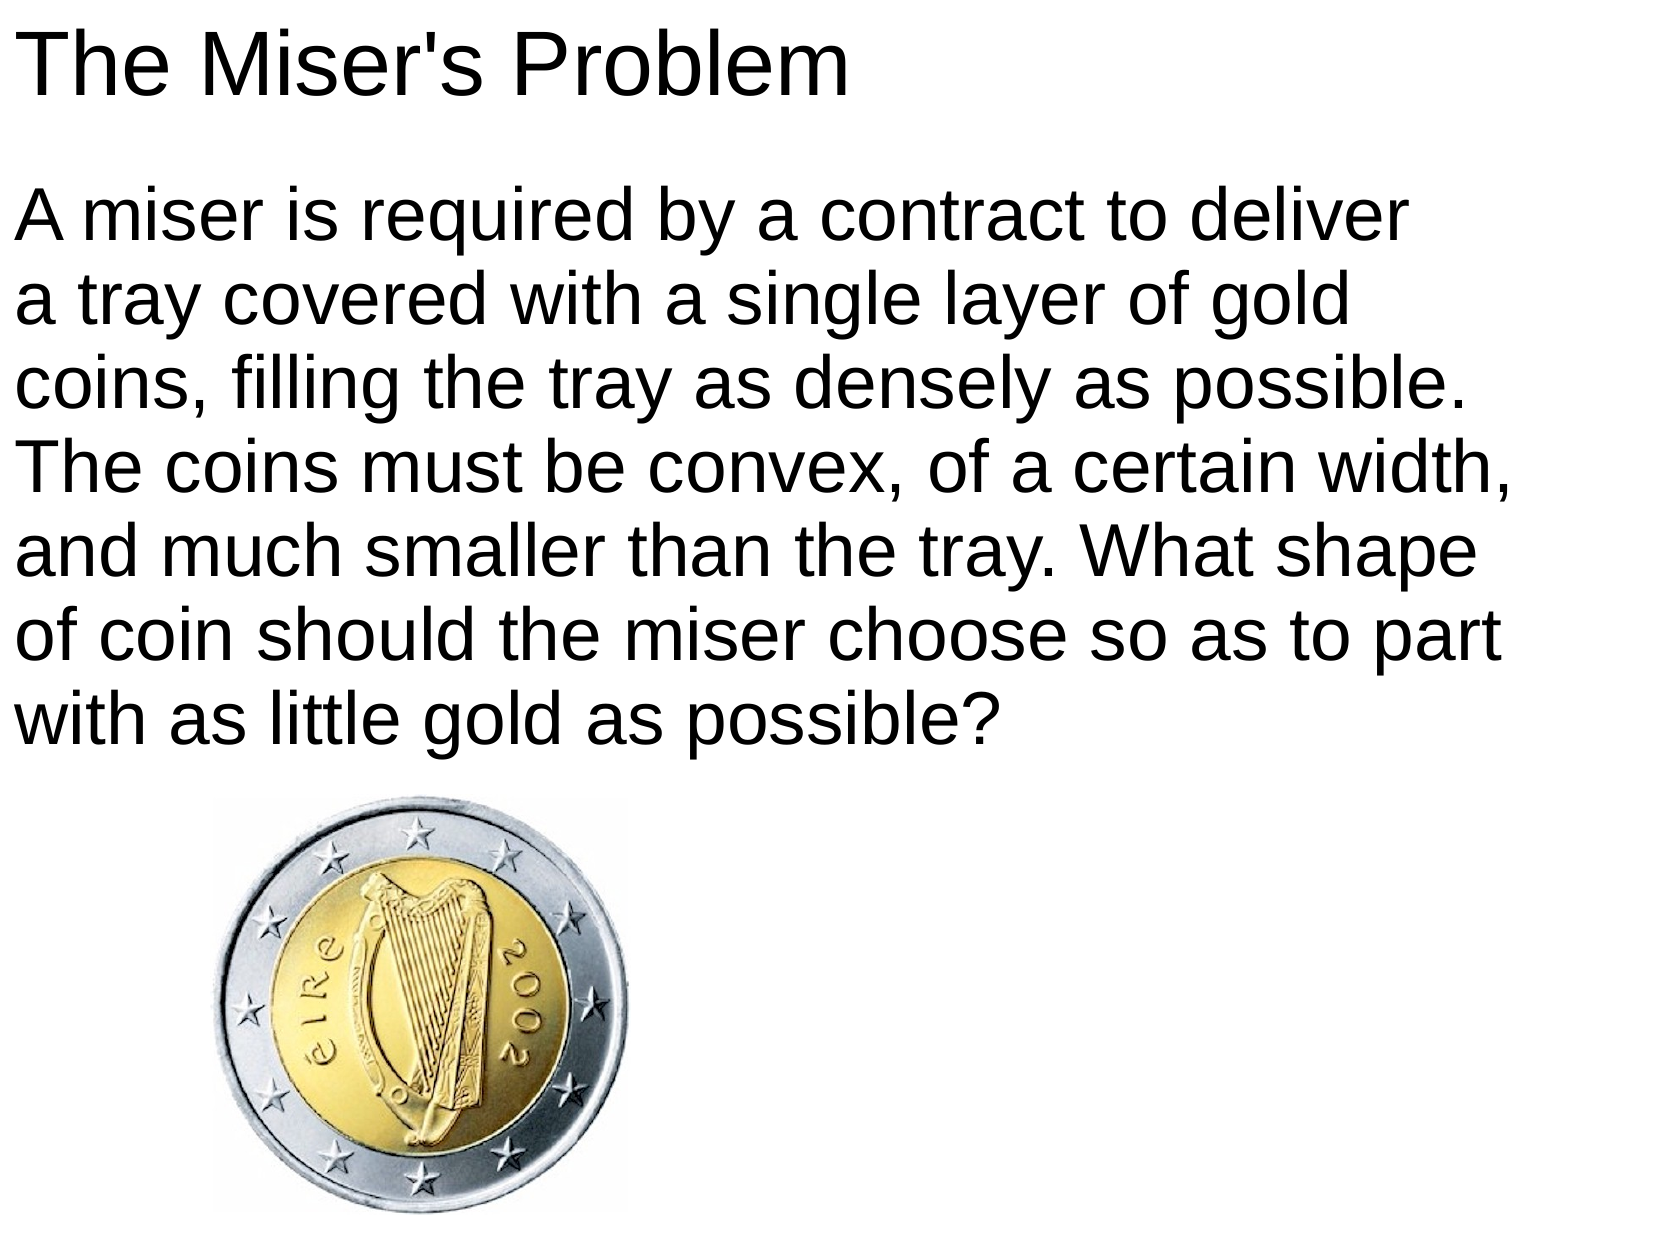

The Miser's Problem
A miser is required by a contract to deliver
a tray covered with a single layer of gold
coins, filling the tray as densely as possible.
The coins must be convex, of a certain width,
and much smaller than the tray. What shape
of coin should the miser choose so as to part
with as little gold as possible?